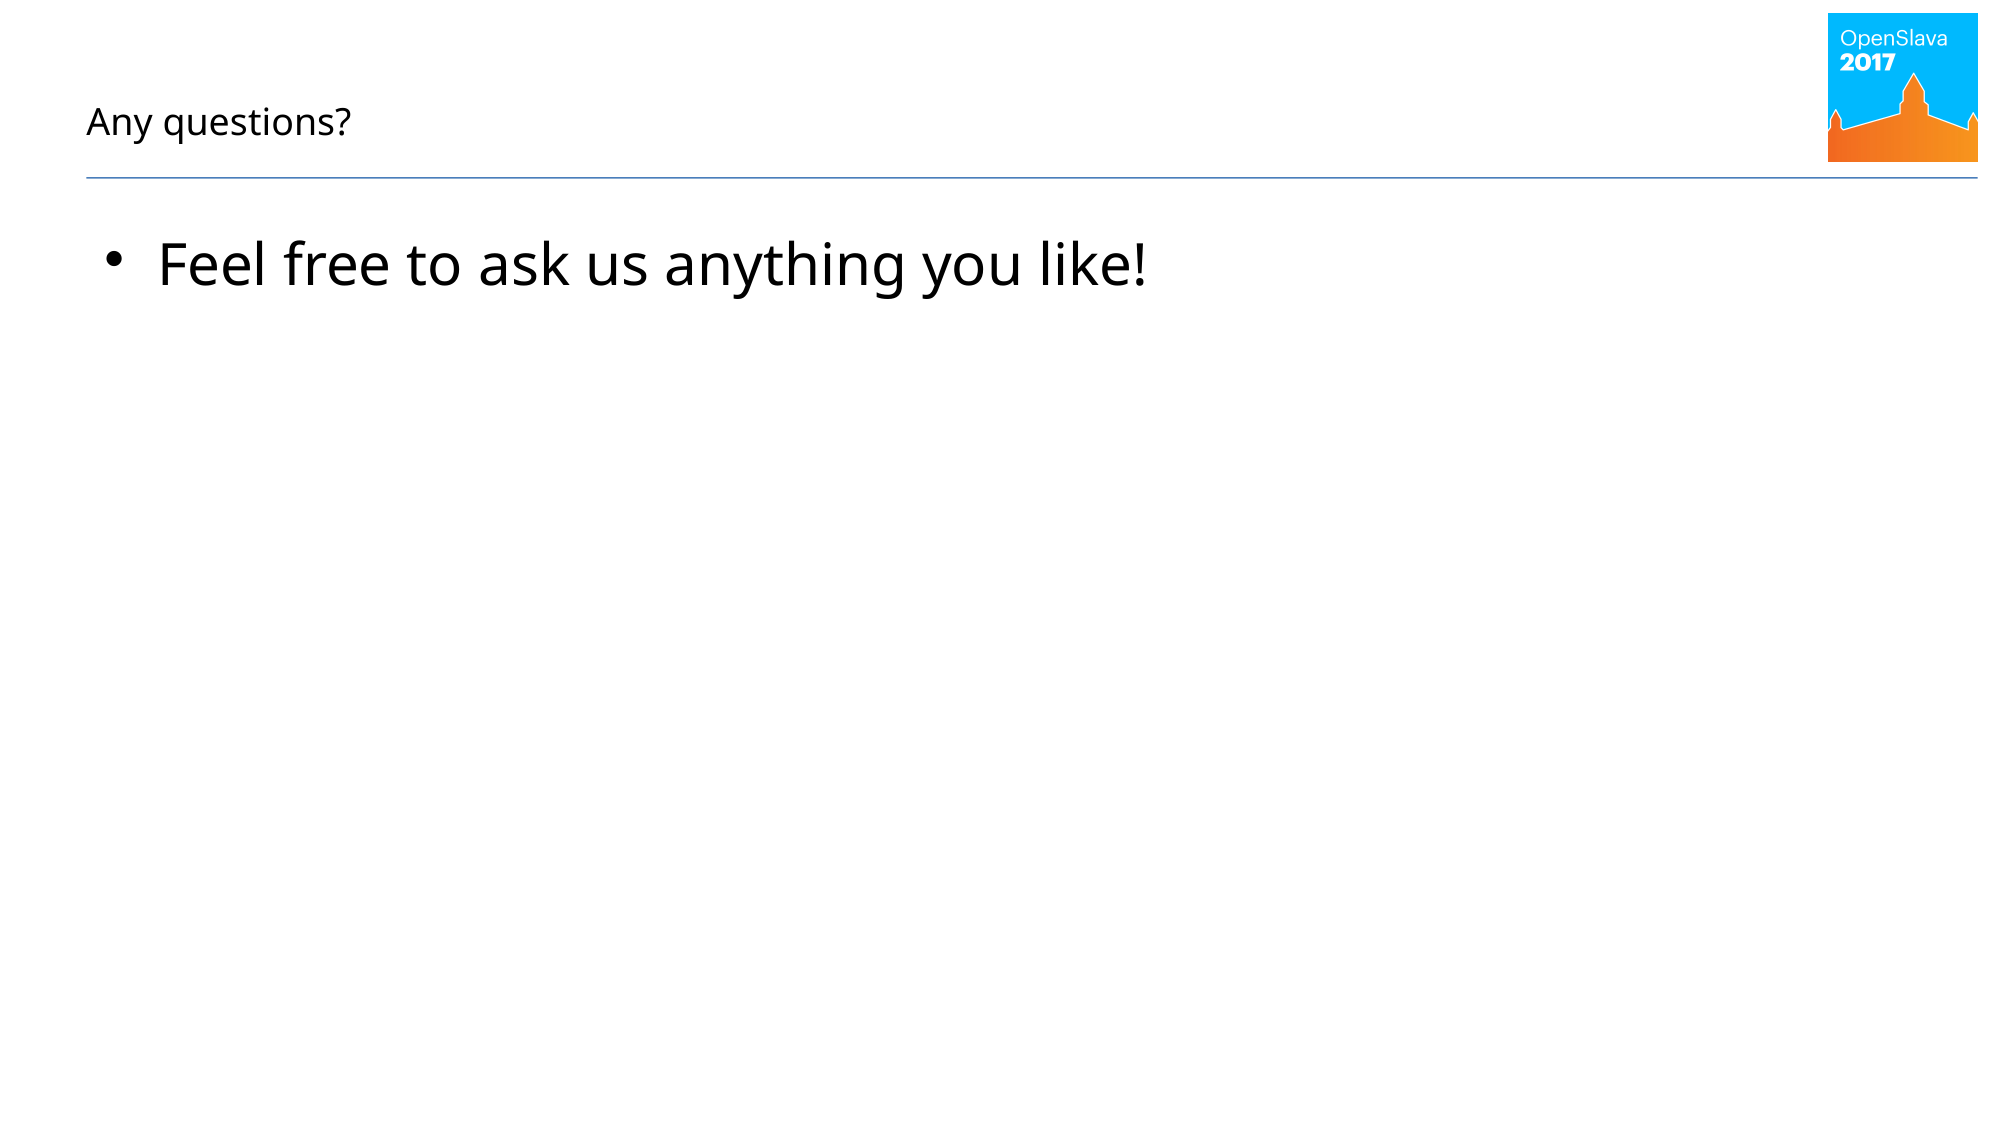

Any questions?
Feel free to ask us anything you like!